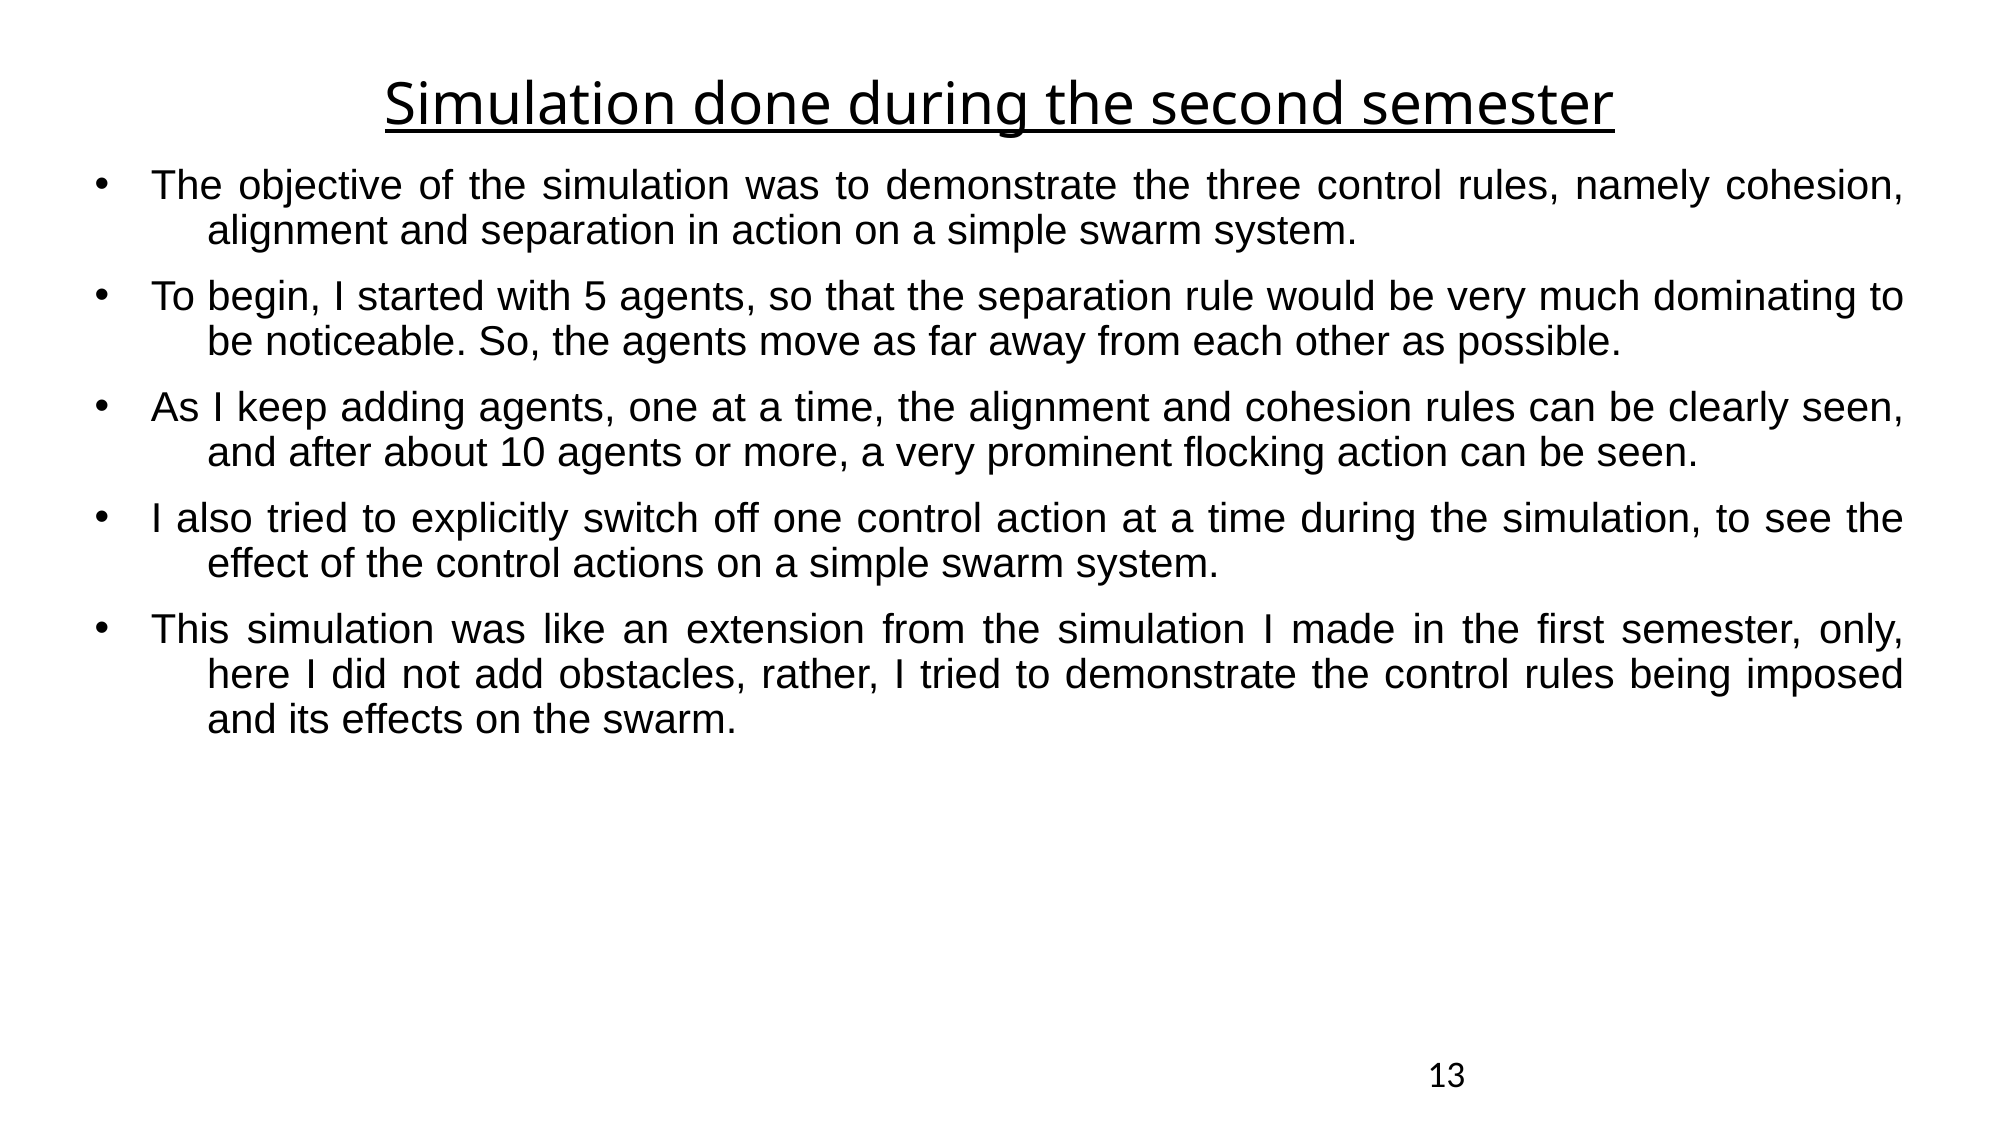

# Simulation done during the second semester
The objective of the simulation was to demonstrate the three control rules, namely cohesion, alignment and separation in action on a simple swarm system.
To begin, I started with 5 agents, so that the separation rule would be very much dominating to be noticeable. So, the agents move as far away from each other as possible.
As I keep adding agents, one at a time, the alignment and cohesion rules can be clearly seen, and after about 10 agents or more, a very prominent flocking action can be seen.
I also tried to explicitly switch off one control action at a time during the simulation, to see the effect of the control actions on a simple swarm system.
This simulation was like an extension from the simulation I made in the first semester, only, here I did not add obstacles, rather, I tried to demonstrate the control rules being imposed and its effects on the swarm.